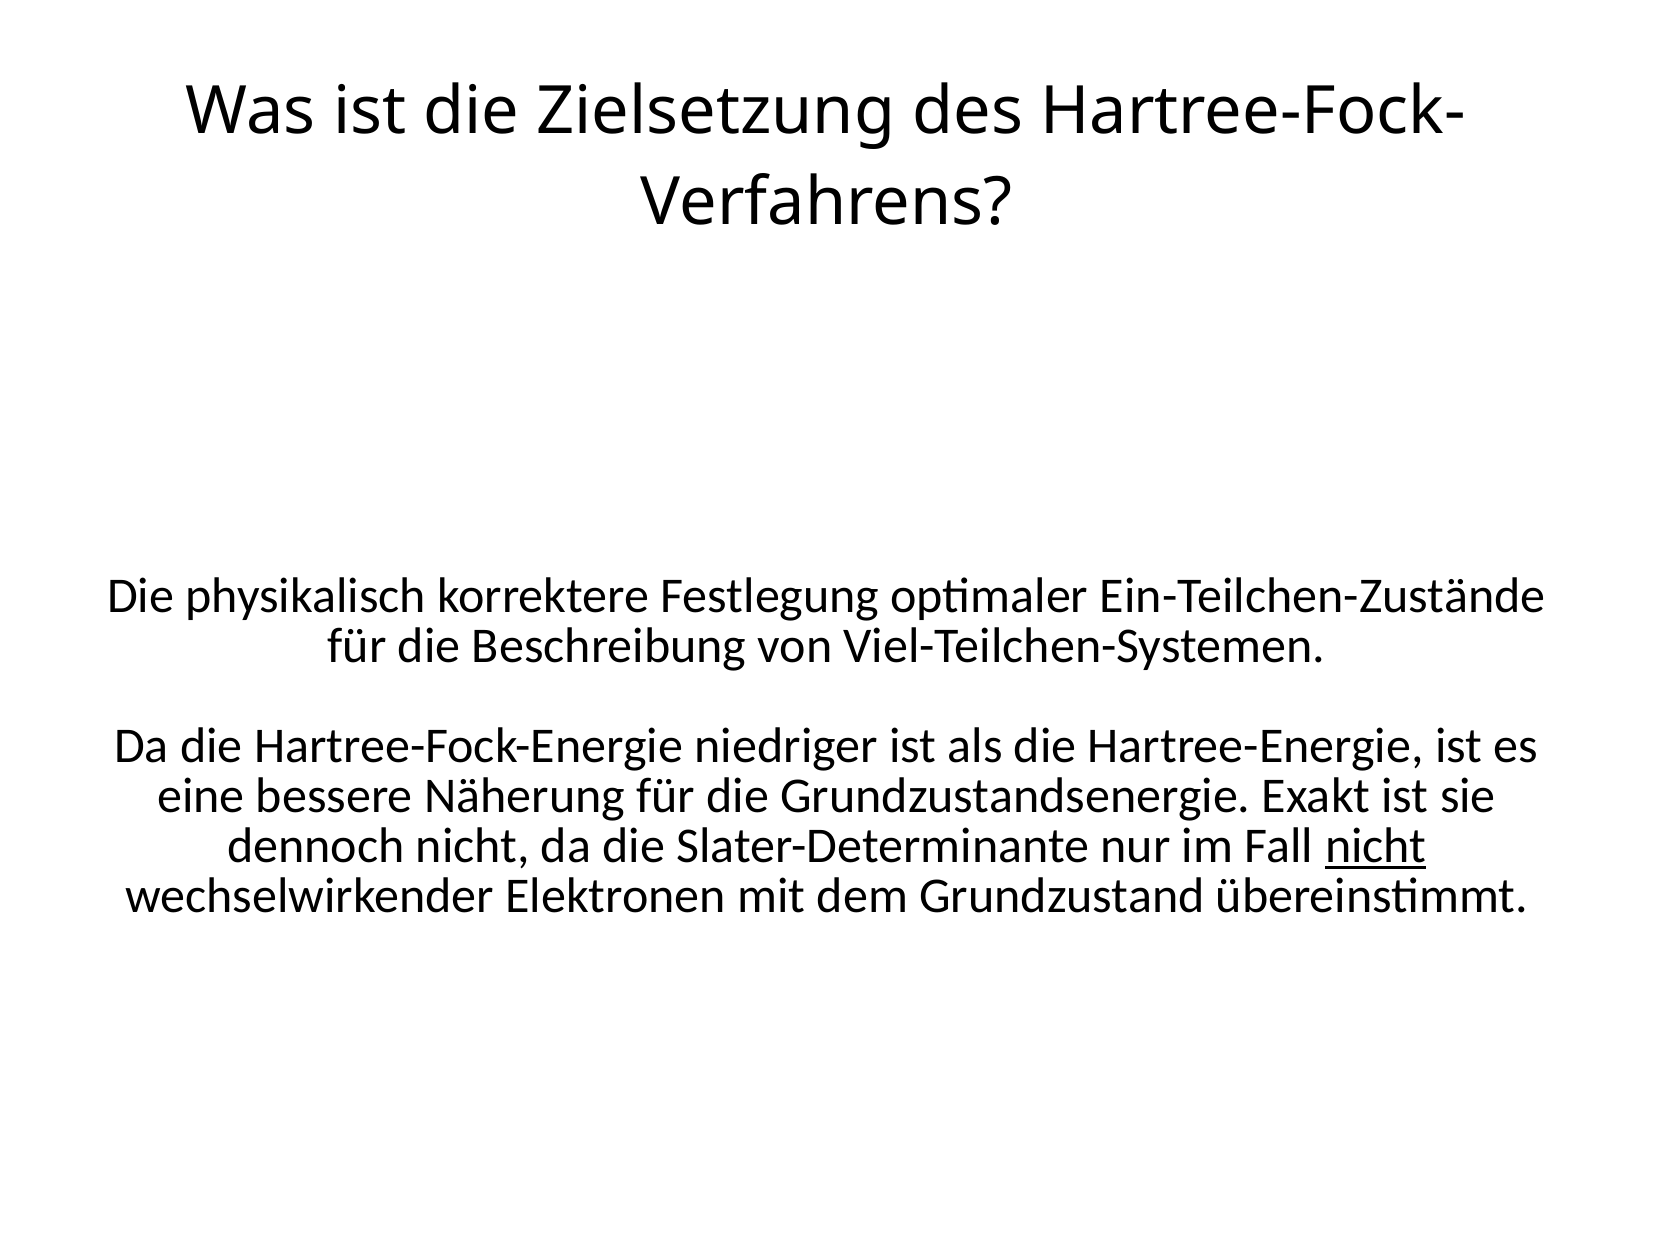

# Was ist die Zielsetzung des Hartree-Fock-Verfahrens?
Die physikalisch korrektere Festlegung optimaler Ein-Teilchen-Zustände für die Beschreibung von Viel-Teilchen-Systemen.
Da die Hartree-Fock-Energie niedriger ist als die Hartree-Energie, ist es eine bessere Näherung für die Grundzustandsenergie. Exakt ist sie dennoch nicht, da die Slater-Determinante nur im Fall nicht wechselwirkender Elektronen mit dem Grundzustand übereinstimmt.